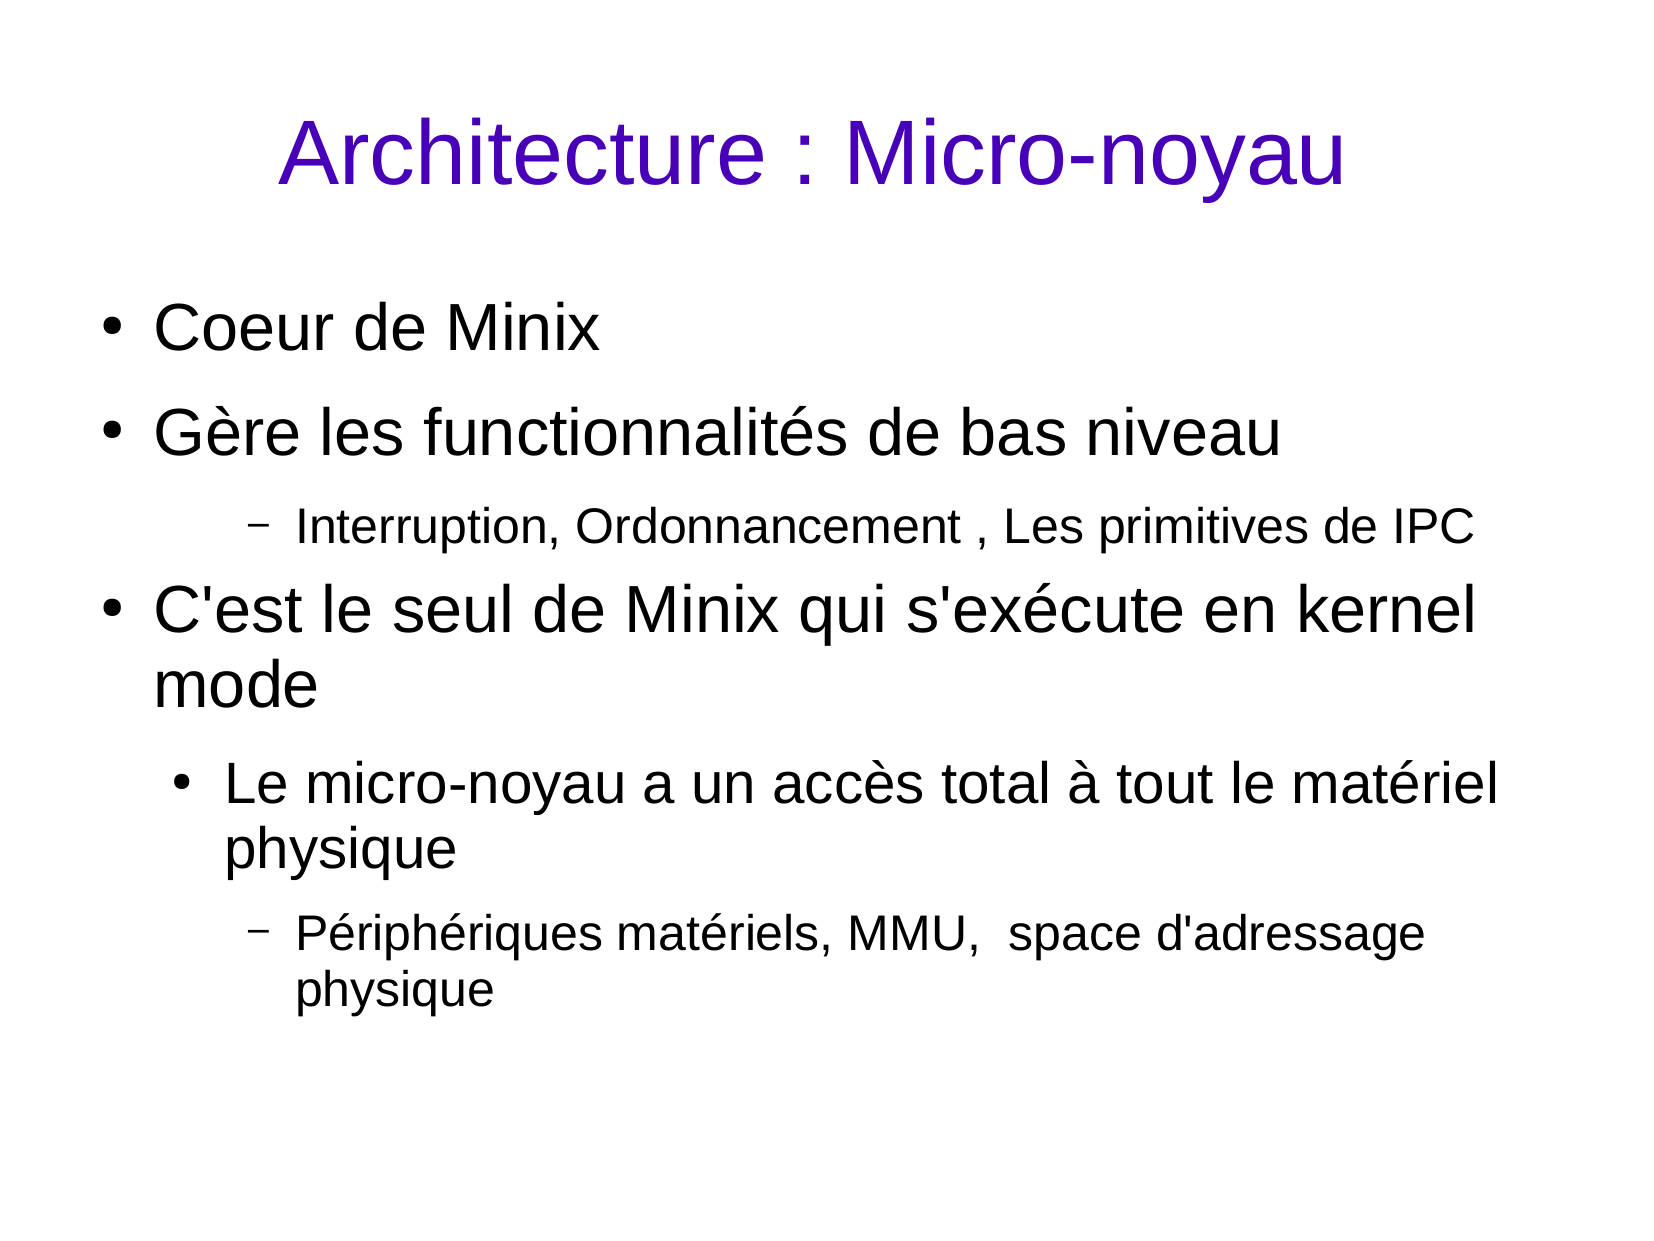

# Architecture : Micro-noyau
Coeur de Minix
Gère les functionnalités de bas niveau
Interruption, Ordonnancement , Les primitives de IPC
C'est le seul de Minix qui s'exécute en kernel mode
Le micro-noyau a un accès total à tout le matériel physique
Périphériques matériels, MMU, space d'adressage physique